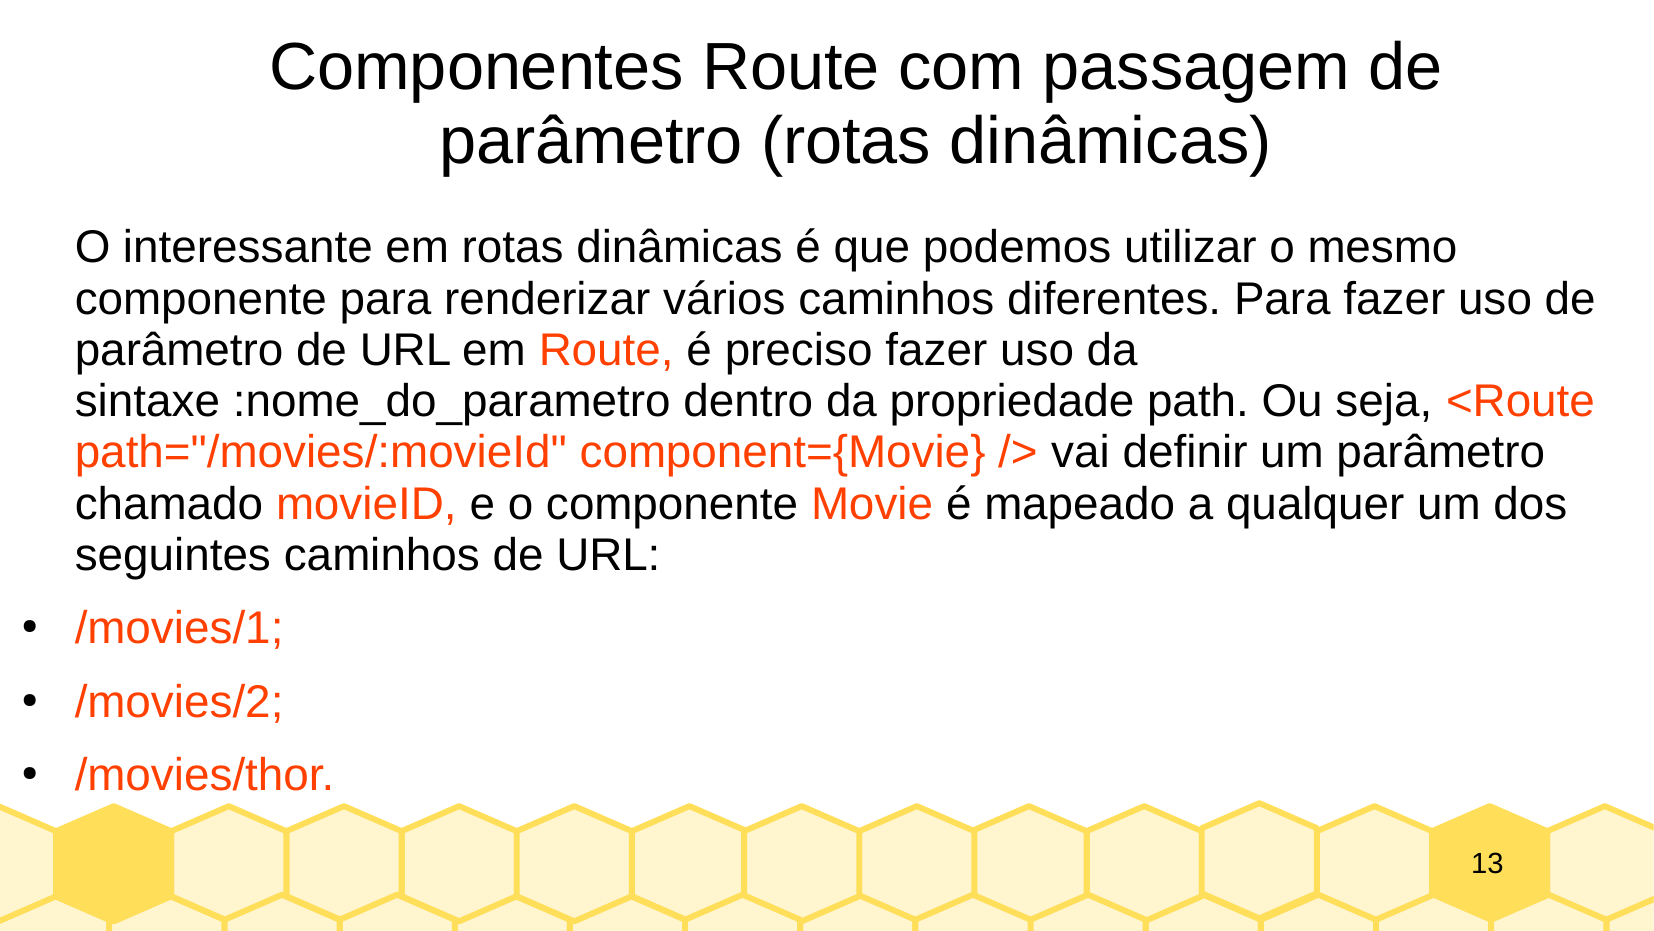

# Componentes Route com passagem de parâmetro (rotas dinâmicas)
O interessante em rotas dinâmicas é que podemos utilizar o mesmo componente para renderizar vários caminhos diferentes. Para fazer uso de parâmetro de URL em Route, é preciso fazer uso da sintaxe :nome_do_parametro dentro da propriedade path. Ou seja, <Route path="/movies/:movieId" component={Movie} /> vai definir um parâmetro chamado movieID, e o componente Movie é mapeado a qualquer um dos seguintes caminhos de URL:
/movies/1;
/movies/2;
/movies/thor.